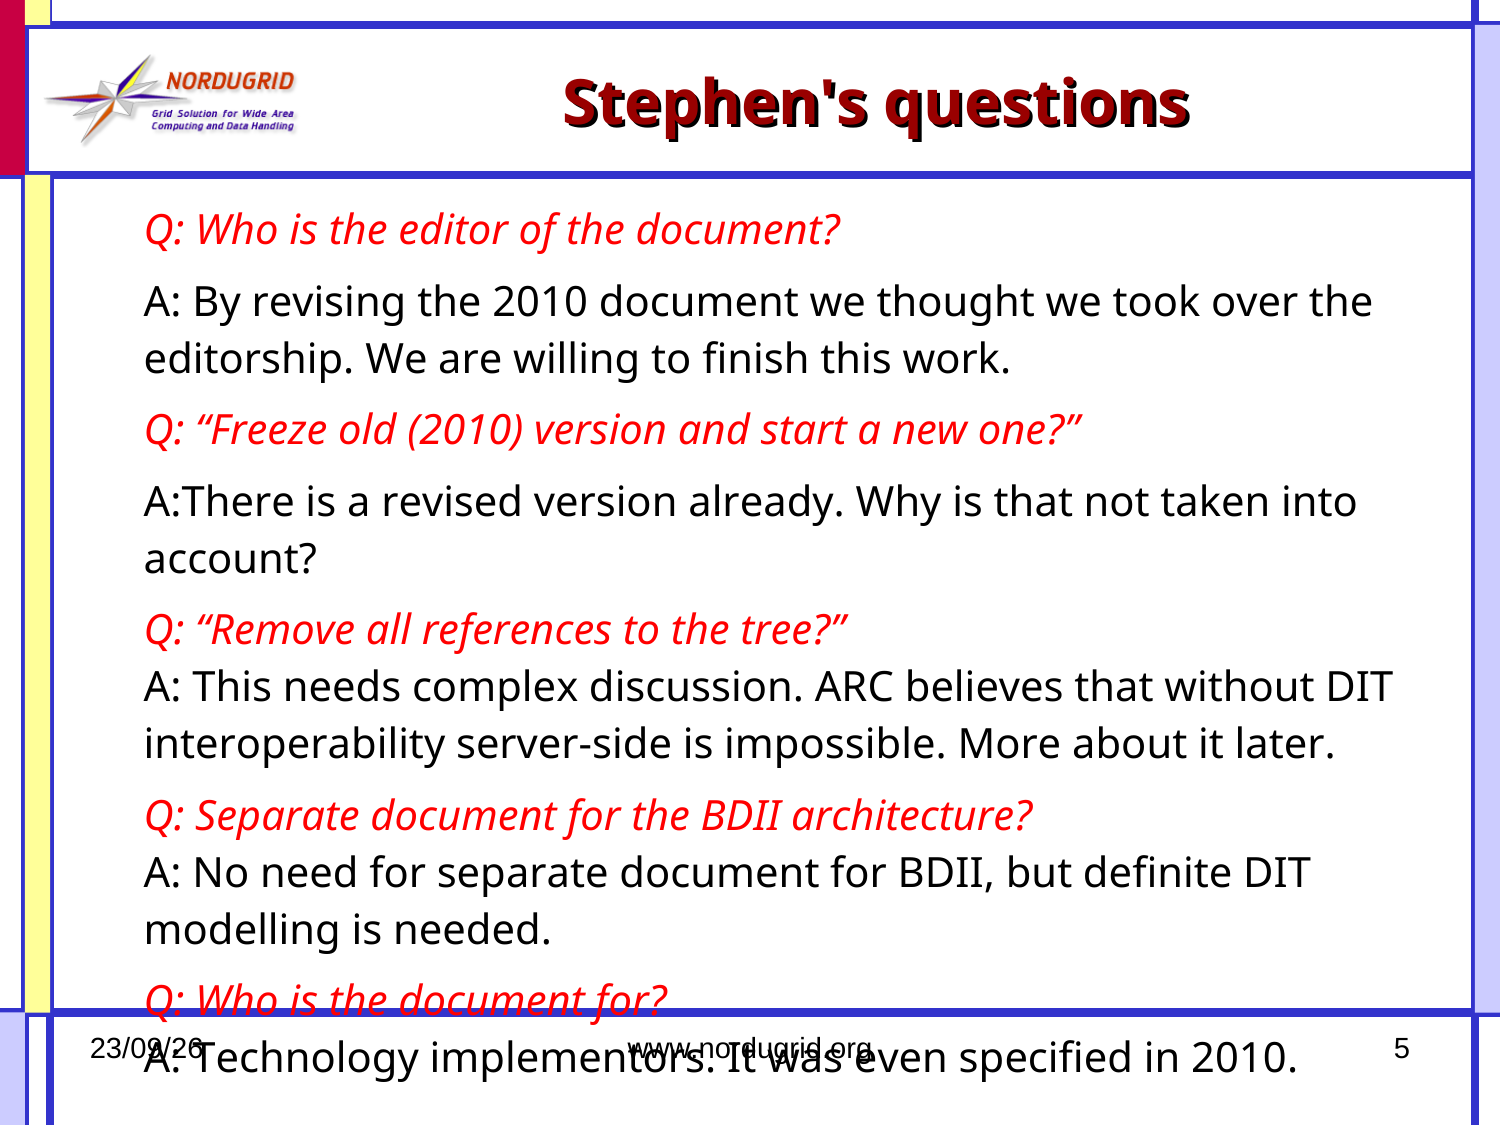

# Stephen's questions
Q: Who is the editor of the document?
A: By revising the 2010 document we thought we took over the editorship. We are willing to finish this work.
Q: “Freeze old (2010) version and start a new one?”
A:There is a revised version already. Why is that not taken into account?
Q: “Remove all references to the tree?”
A: This needs complex discussion. ARC believes that without DIT interoperability server-side is impossible. More about it later.
Q: Separate document for the BDII architecture?
A: No need for separate document for BDII, but definite DIT modelling is needed.
Q: Who is the document for?
A: Technology implementors. It was even specified in 2010.
www.nordugrid.org
5